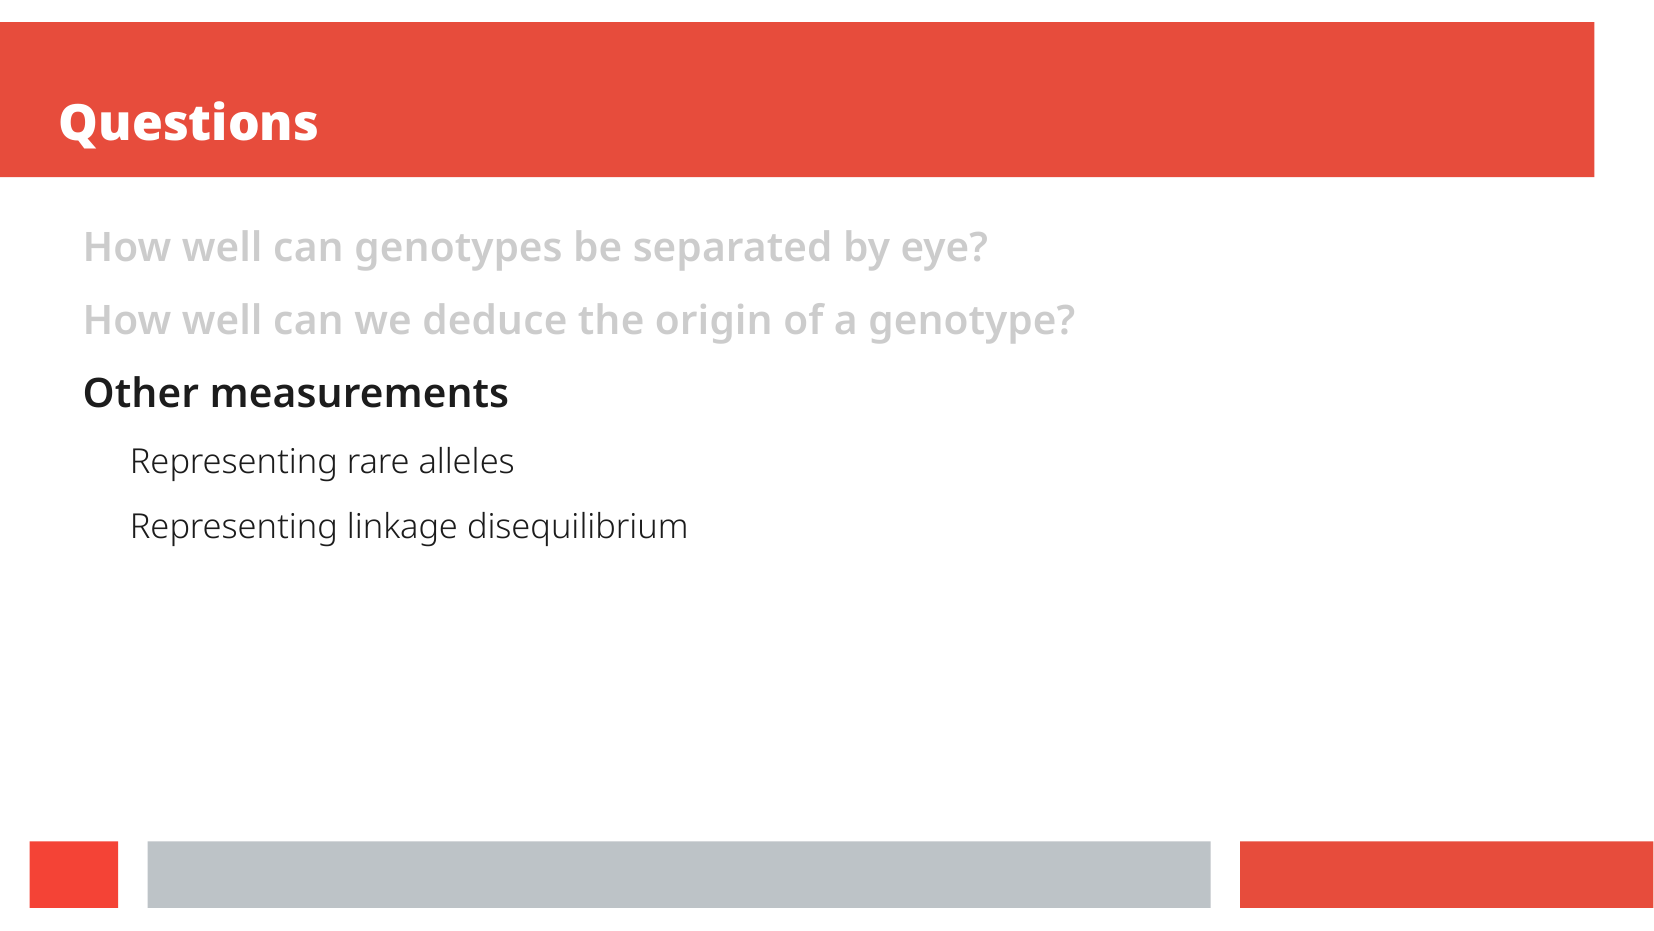

# Questions
How well can genotypes be separated by eye?
How well can we deduce the origin of a genotype?
Other measurements
Representing rare alleles
Representing linkage disequilibrium